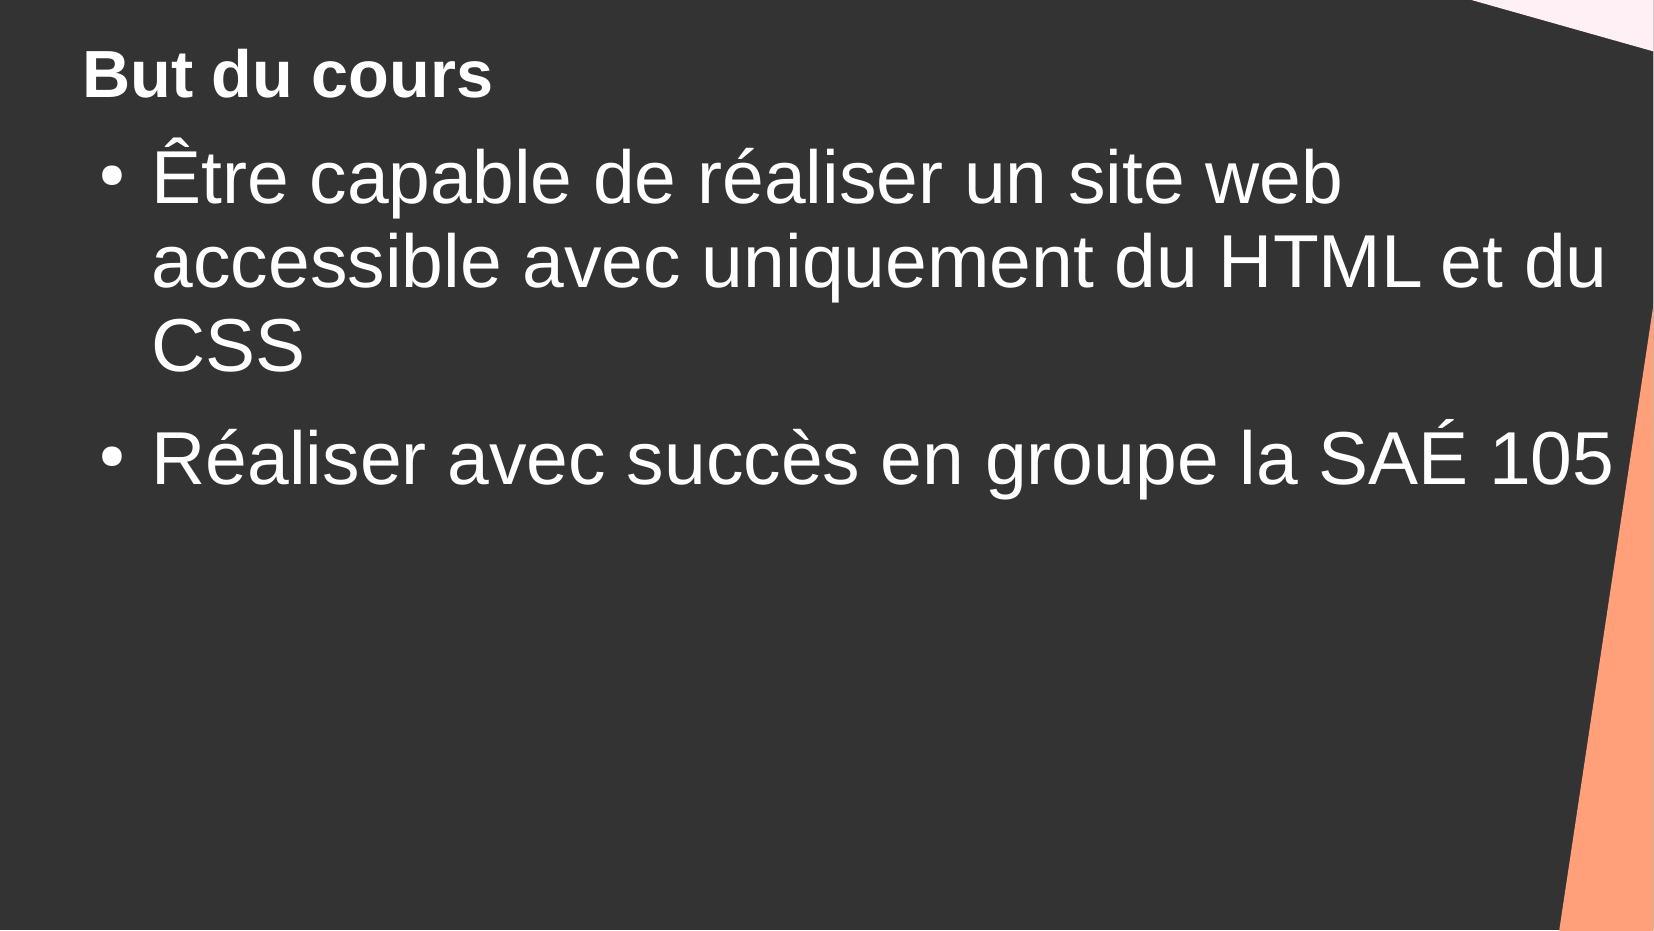

# But du cours
Être capable de réaliser un site web accessible avec uniquement du HTML et du CSS
Réaliser avec succès en groupe la SAÉ 105